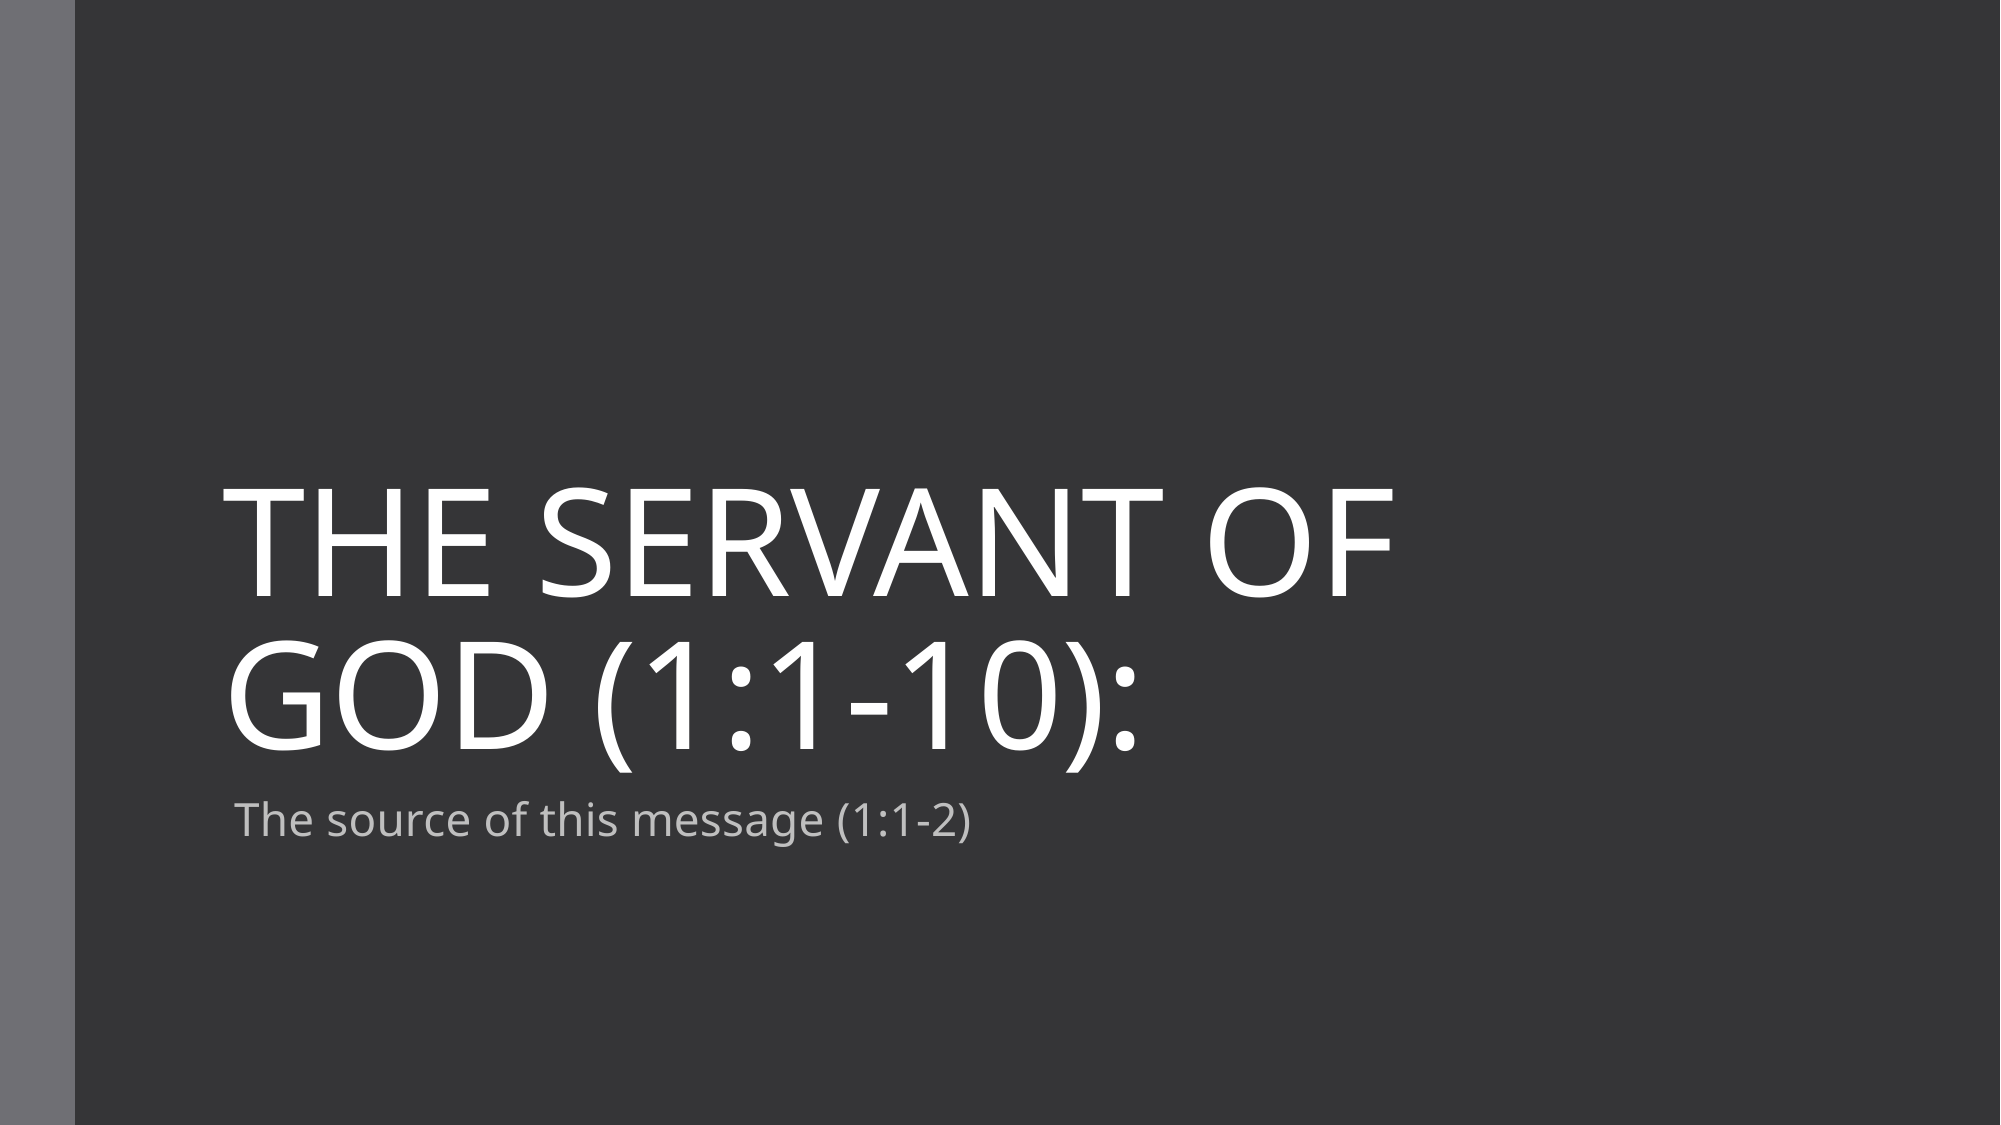

# THE SERVANT OF GOD (1:1-10):
 The source of this message (1:1-2)